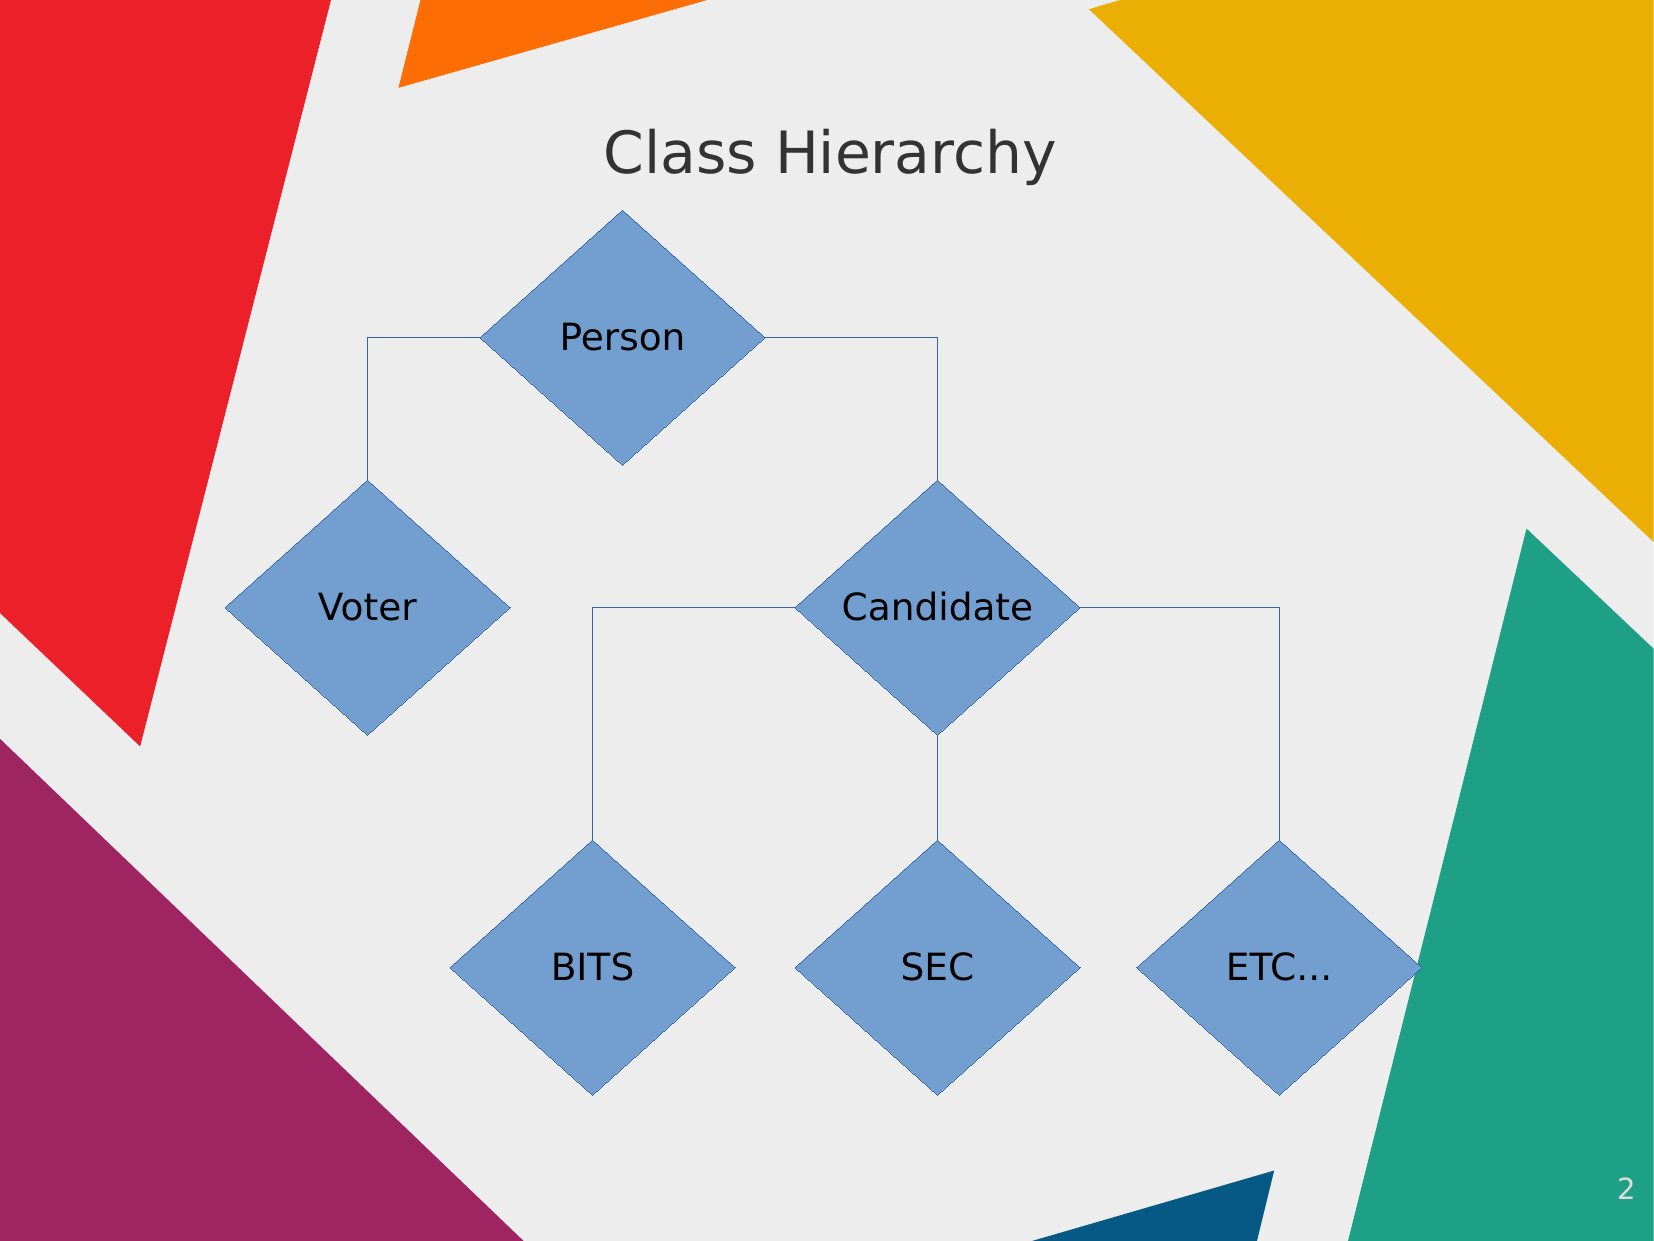

# Class Hierarchy
Person
Voter
Candidate
BITS
SEC
ETC...
2